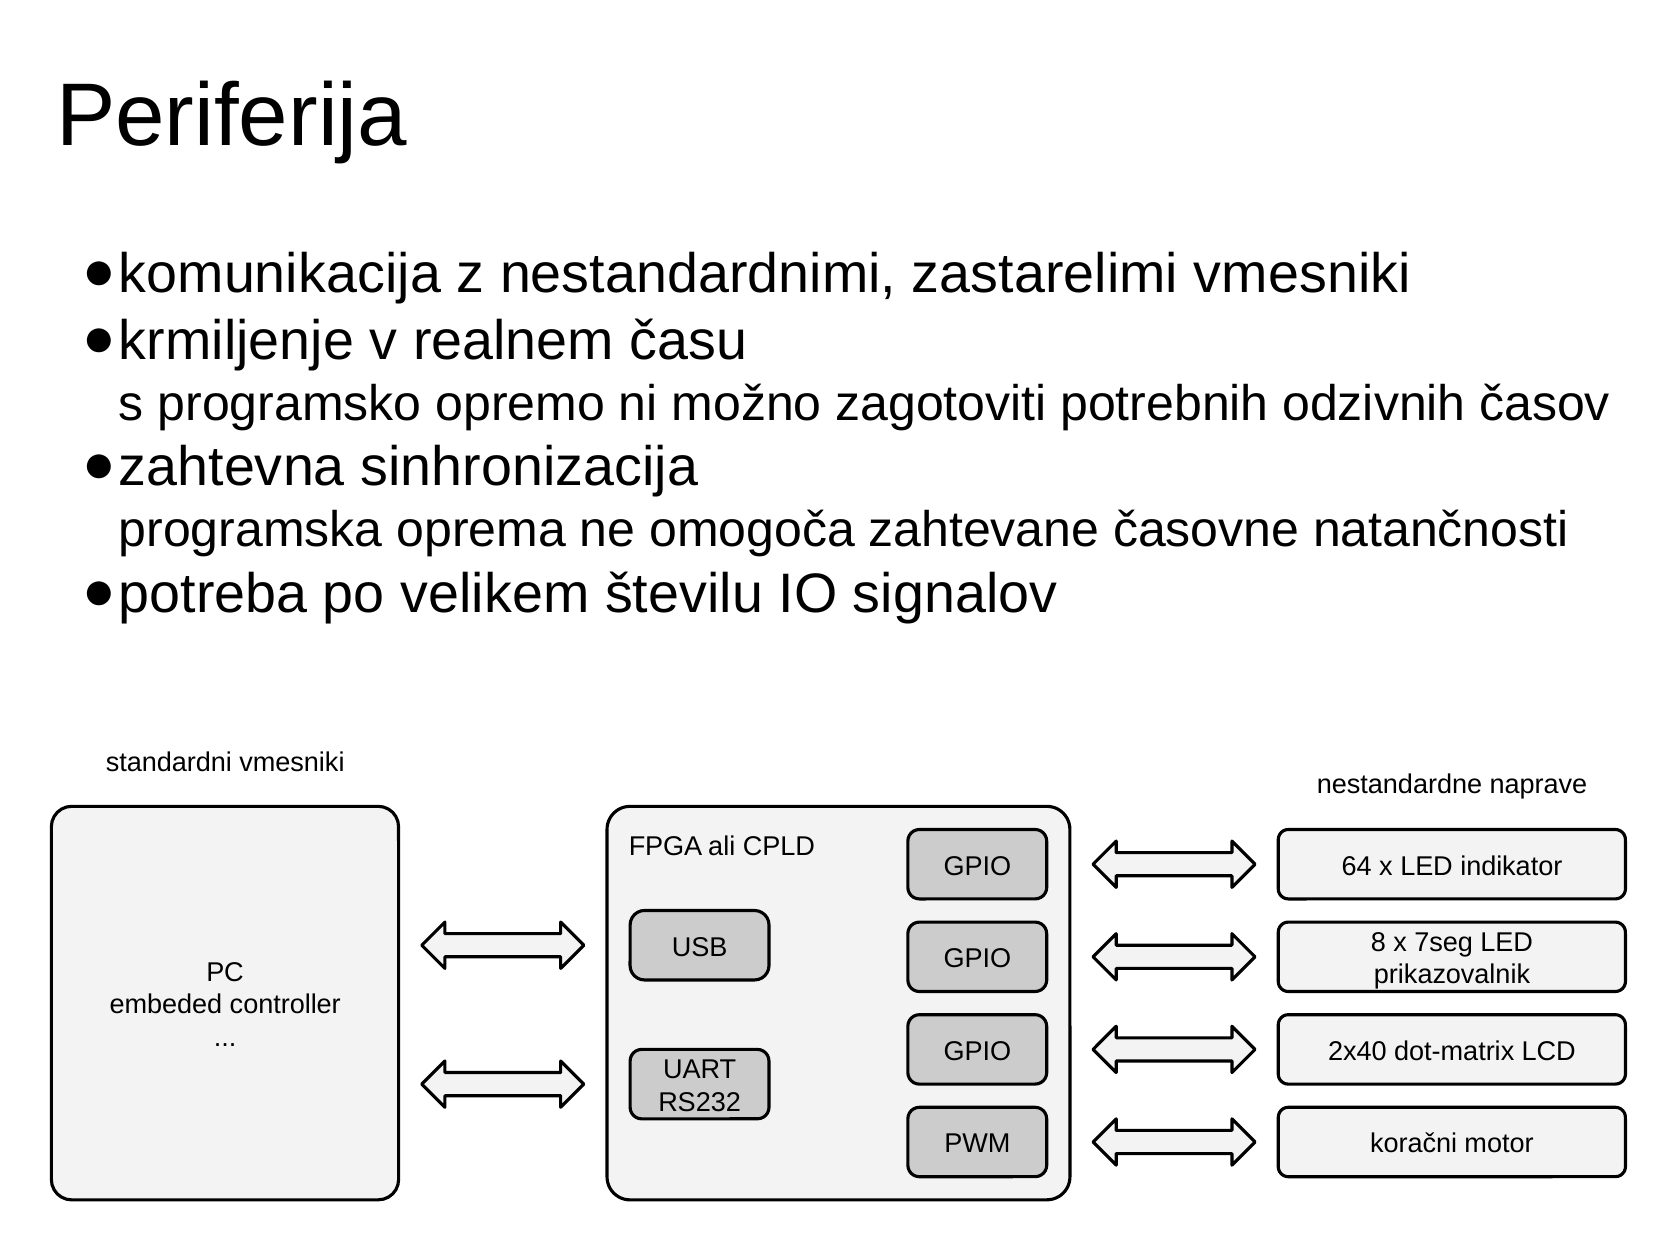

# Periferija
komunikacija z nestandardnimi, zastarelimi vmesniki
krmiljenje v realnem času
s programsko opremo ni možno zagotoviti potrebnih odzivnih časov
zahtevna sinhronizacija
programska oprema ne omogoča zahtevane časovne natančnosti
potreba po velikem številu IO signalov
standardni vmesniki
nestandardne naprave
PC
embeded controller
...
FPGA ali CPLD
GPIO
64 x LED indikator
USB
GPIO
8 x 7seg LED prikazovalnik
GPIO
2x40 dot-matrix LCD
UART
RS232
PWM
koračni motor